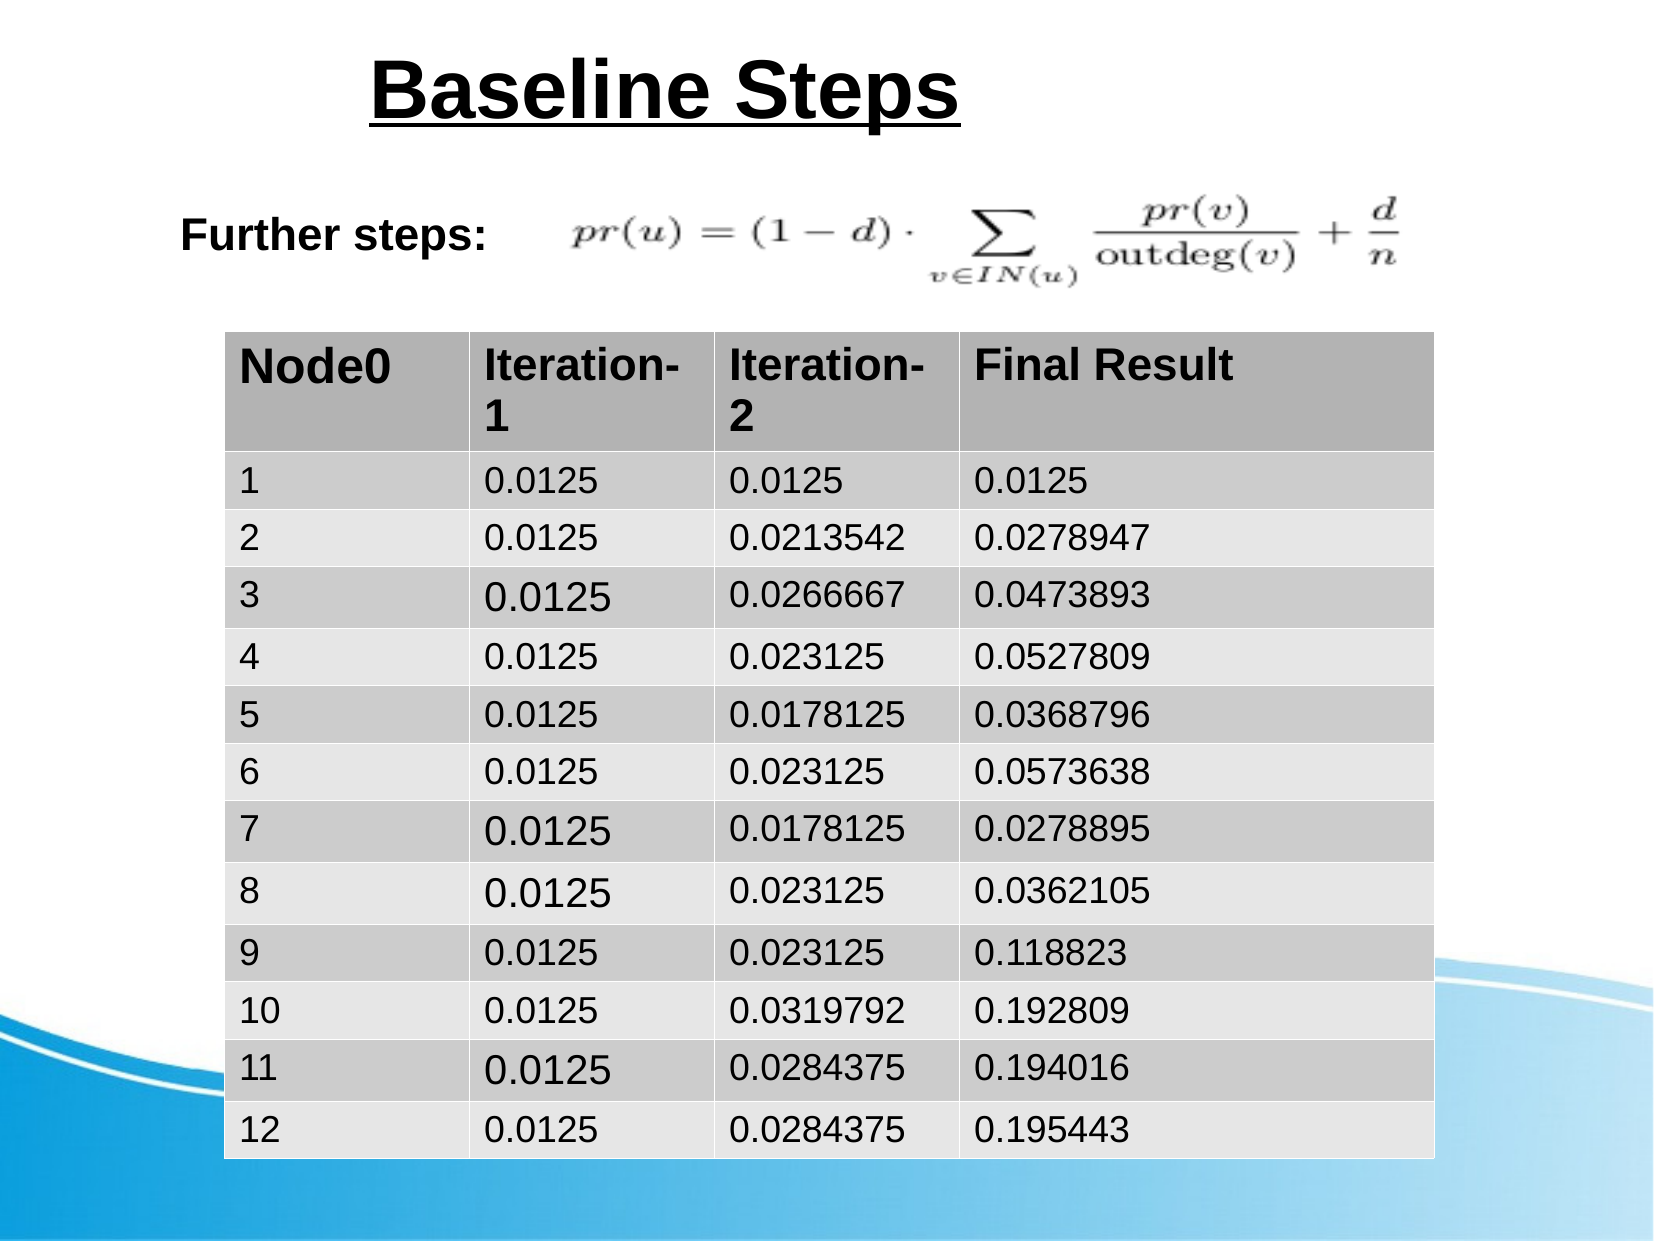

Baseline Steps
Further steps:
| Node0 | Iteration-1 | Iteration-2 | Final Result |
| --- | --- | --- | --- |
| 1 | 0.0125 | 0.0125 | 0.0125 |
| 2 | 0.0125 | 0.0213542 | 0.0278947 |
| 3 | 0.0125 | 0.0266667 | 0.0473893 |
| 4 | 0.0125 | 0.023125 | 0.0527809 |
| 5 | 0.0125 | 0.0178125 | 0.0368796 |
| 6 | 0.0125 | 0.023125 | 0.0573638 |
| 7 | 0.0125 | 0.0178125 | 0.0278895 |
| 8 | 0.0125 | 0.023125 | 0.0362105 |
| 9 | 0.0125 | 0.023125 | 0.118823 |
| 10 | 0.0125 | 0.0319792 | 0.192809 |
| 11 | 0.0125 | 0.0284375 | 0.194016 |
| 12 | 0.0125 | 0.0284375 | 0.195443 |